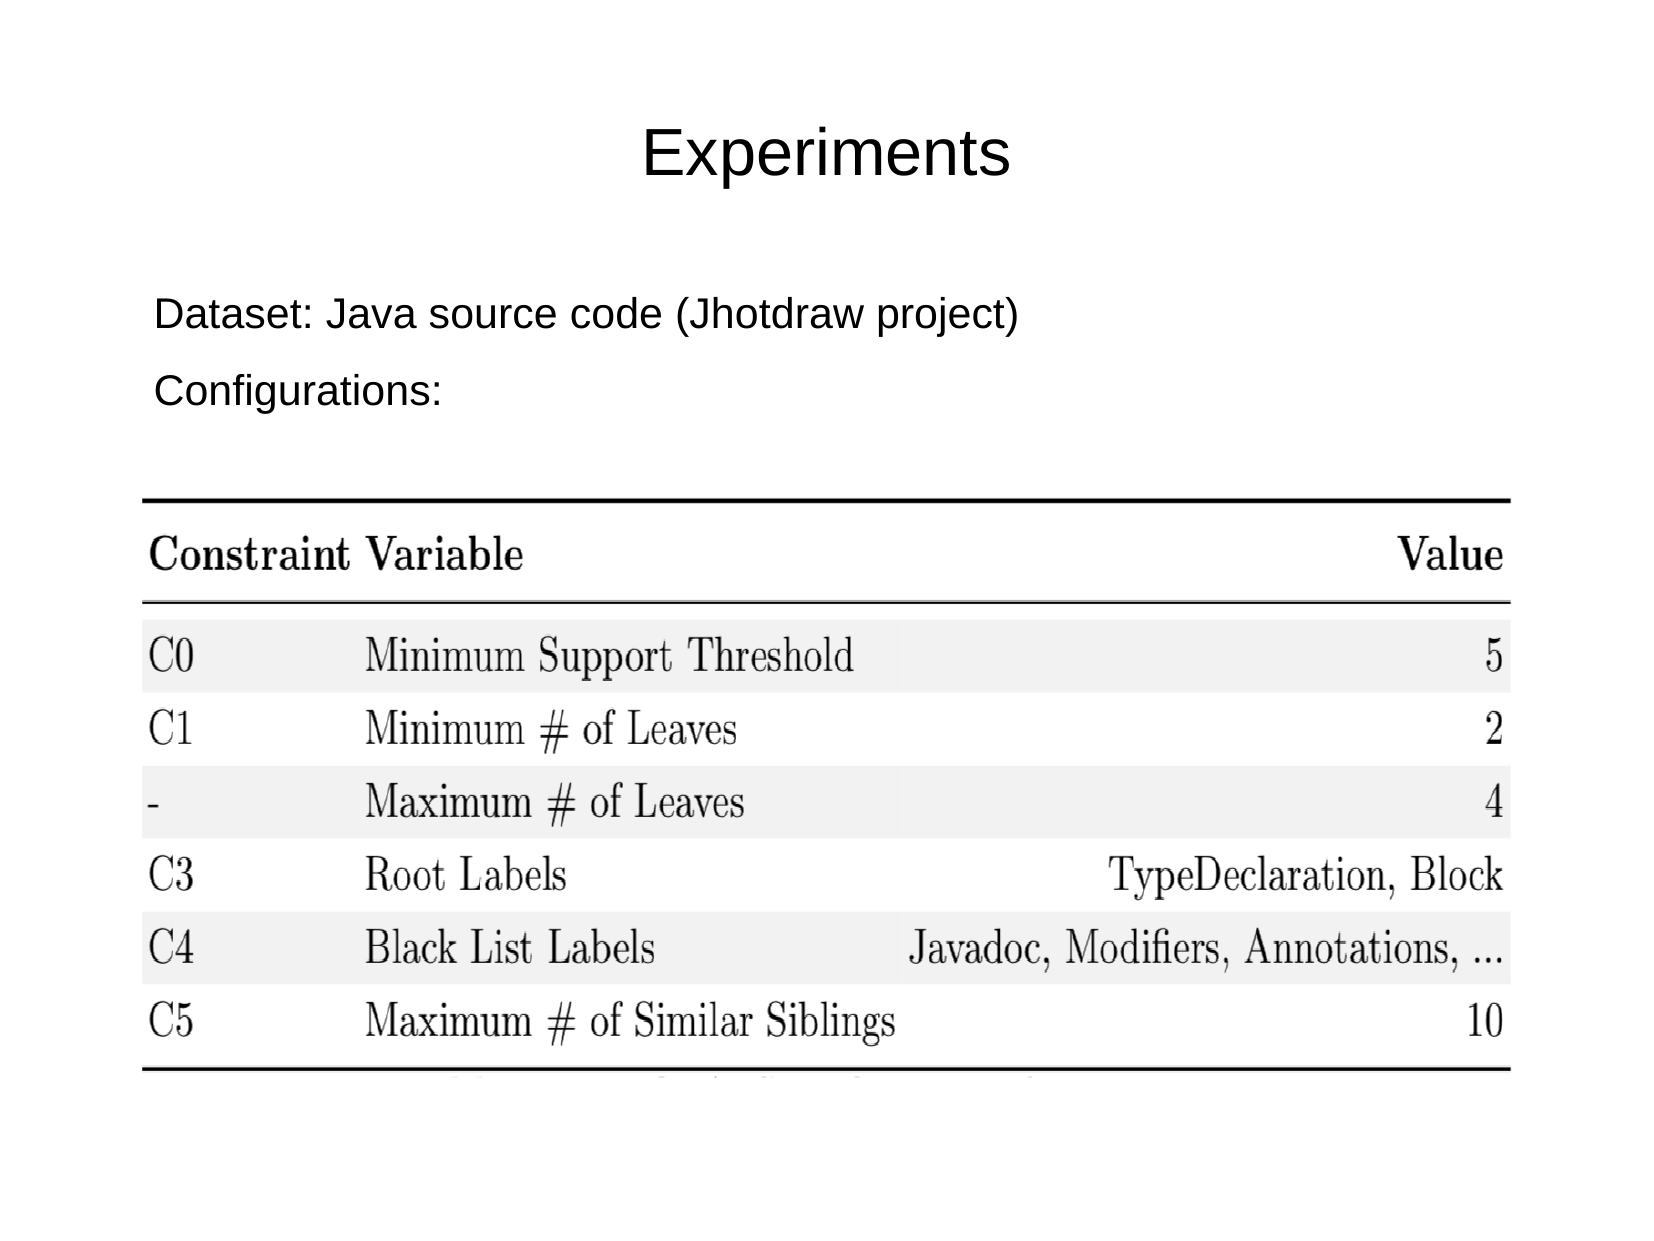

# Experiments
Dataset: Java source code (Jhotdraw project)
Configurations:
17